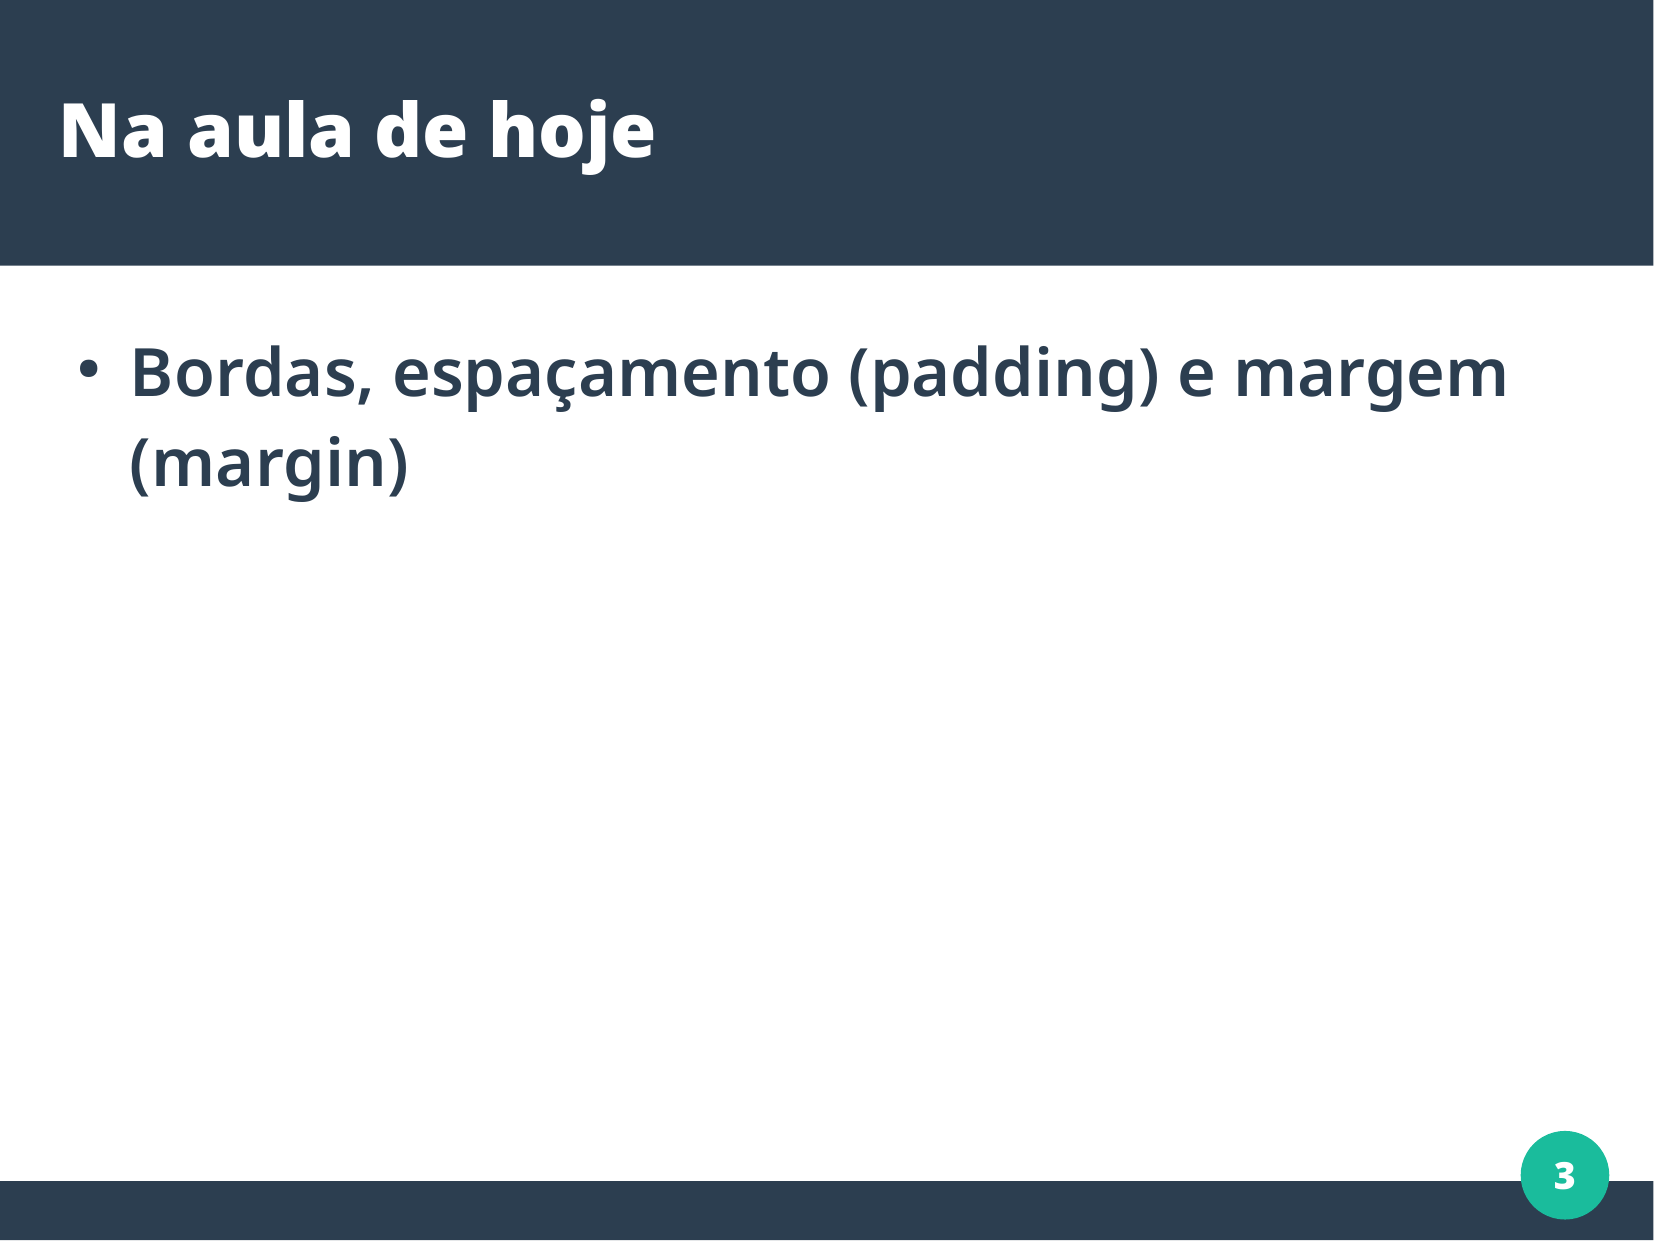

# Na aula de hoje
Bordas, espaçamento (padding) e margem (margin)
3